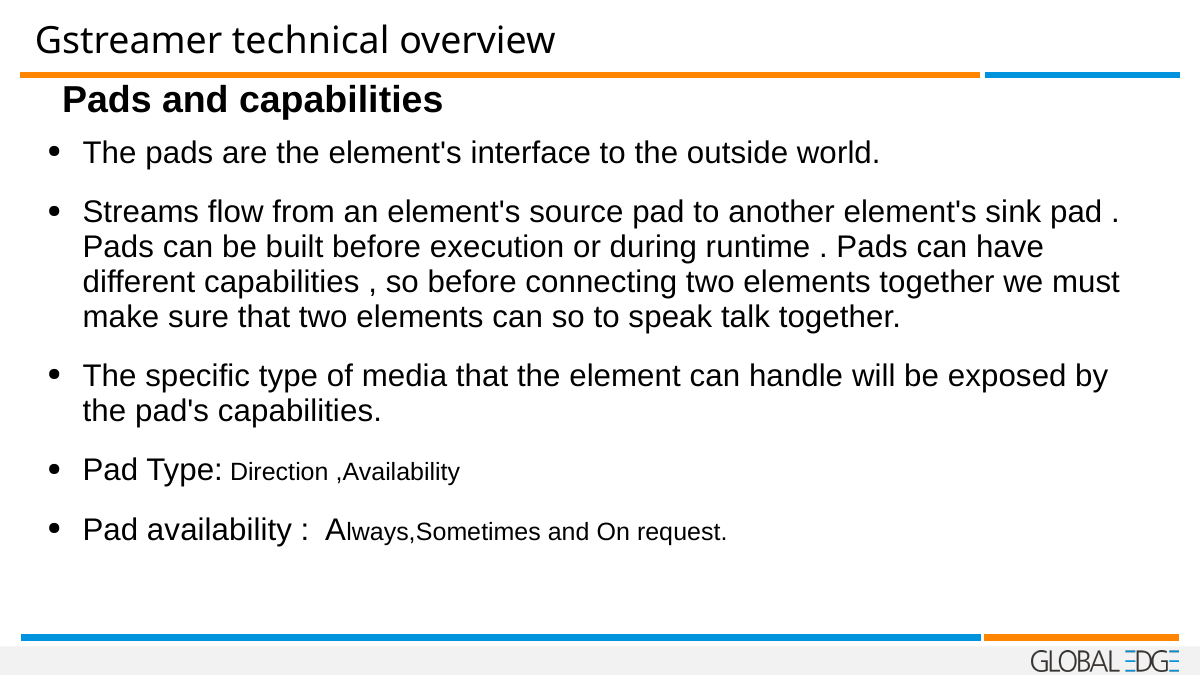

# Gstreamer technical overview
Pads and capabilities
The pads are the element's interface to the outside world.
Streams flow from an element's source pad to another element's sink pad . Pads can be built before execution or during runtime . Pads can have different capabilities , so before connecting two elements together we must make sure that two elements can so to speak talk together.
The specific type of media that the element can handle will be exposed by the pad's capabilities.
Pad Type: Direction ,Availability
Pad availability : Always,Sometimes and On request.